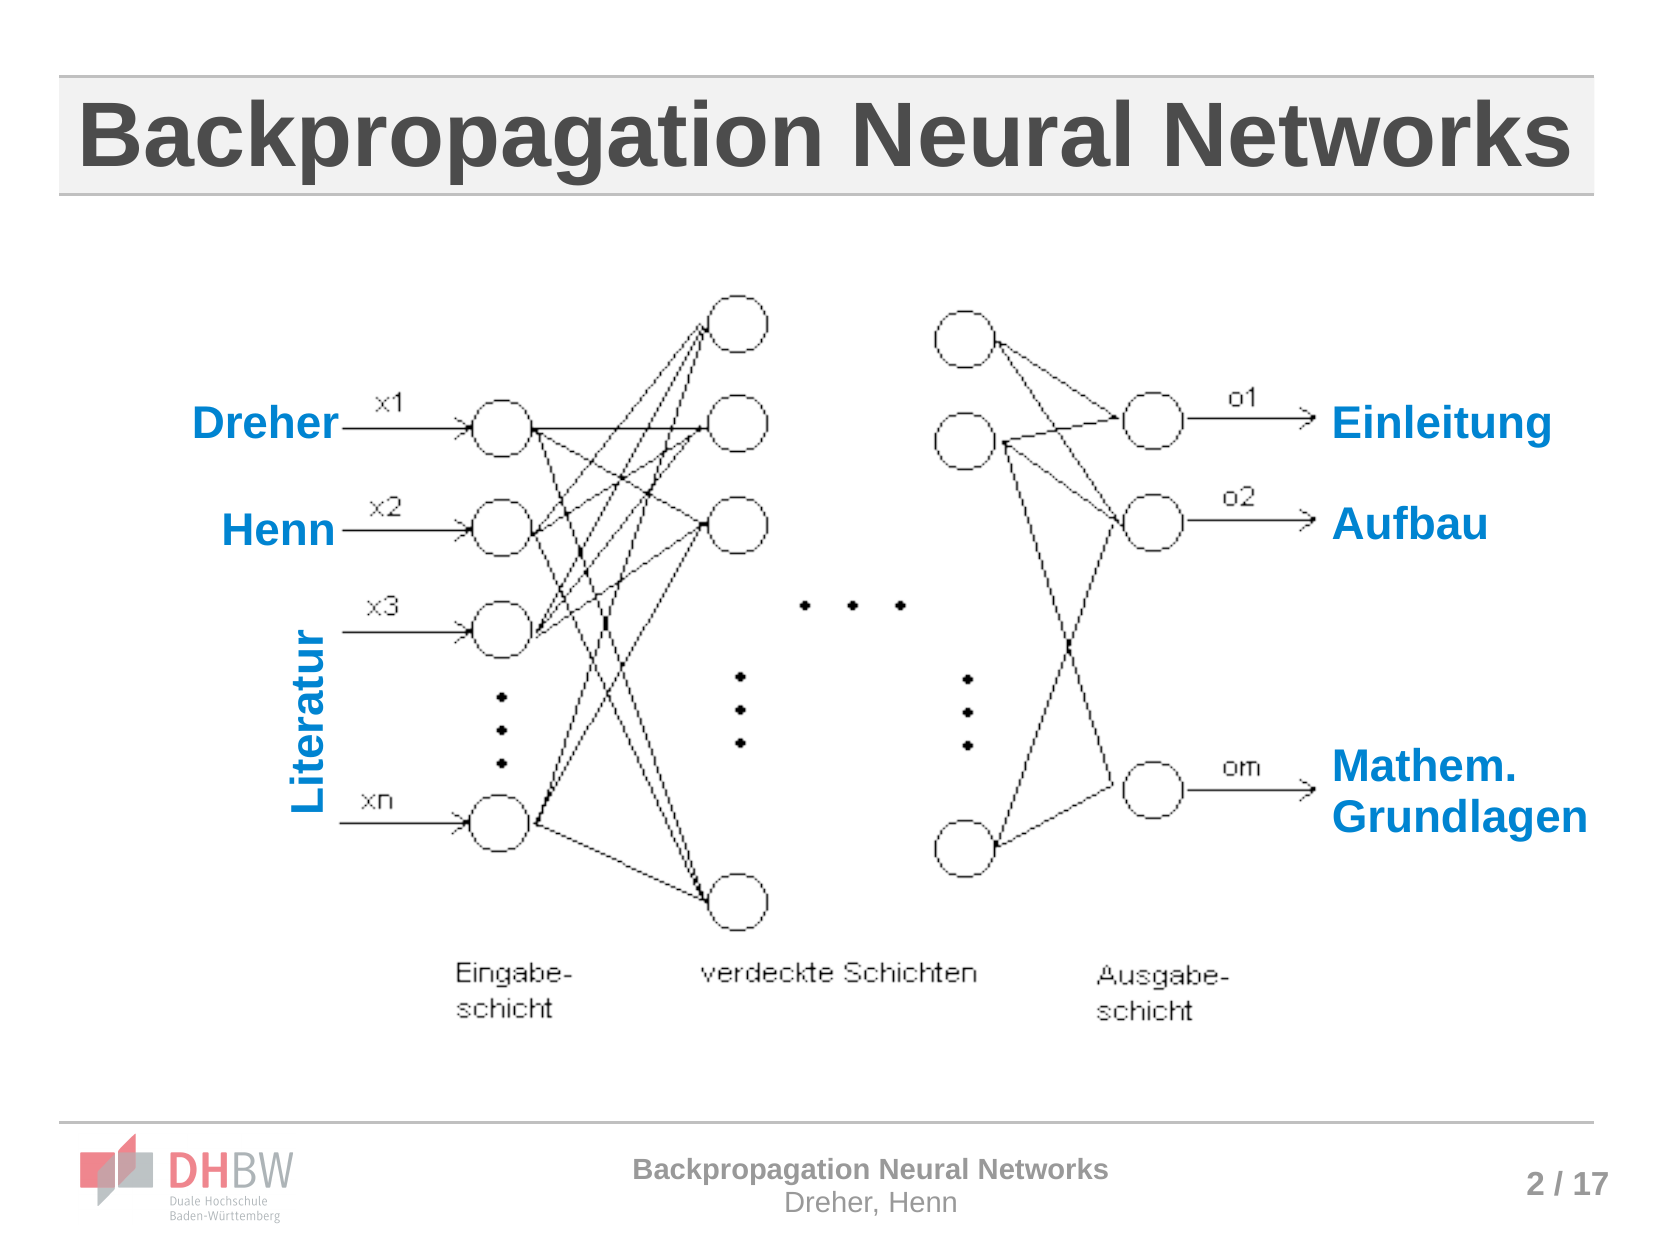

# Backpropagation Neural Networks
Dreher
Einleitung
Aufbau
Henn
Literatur
Mathem.
Grundlagen